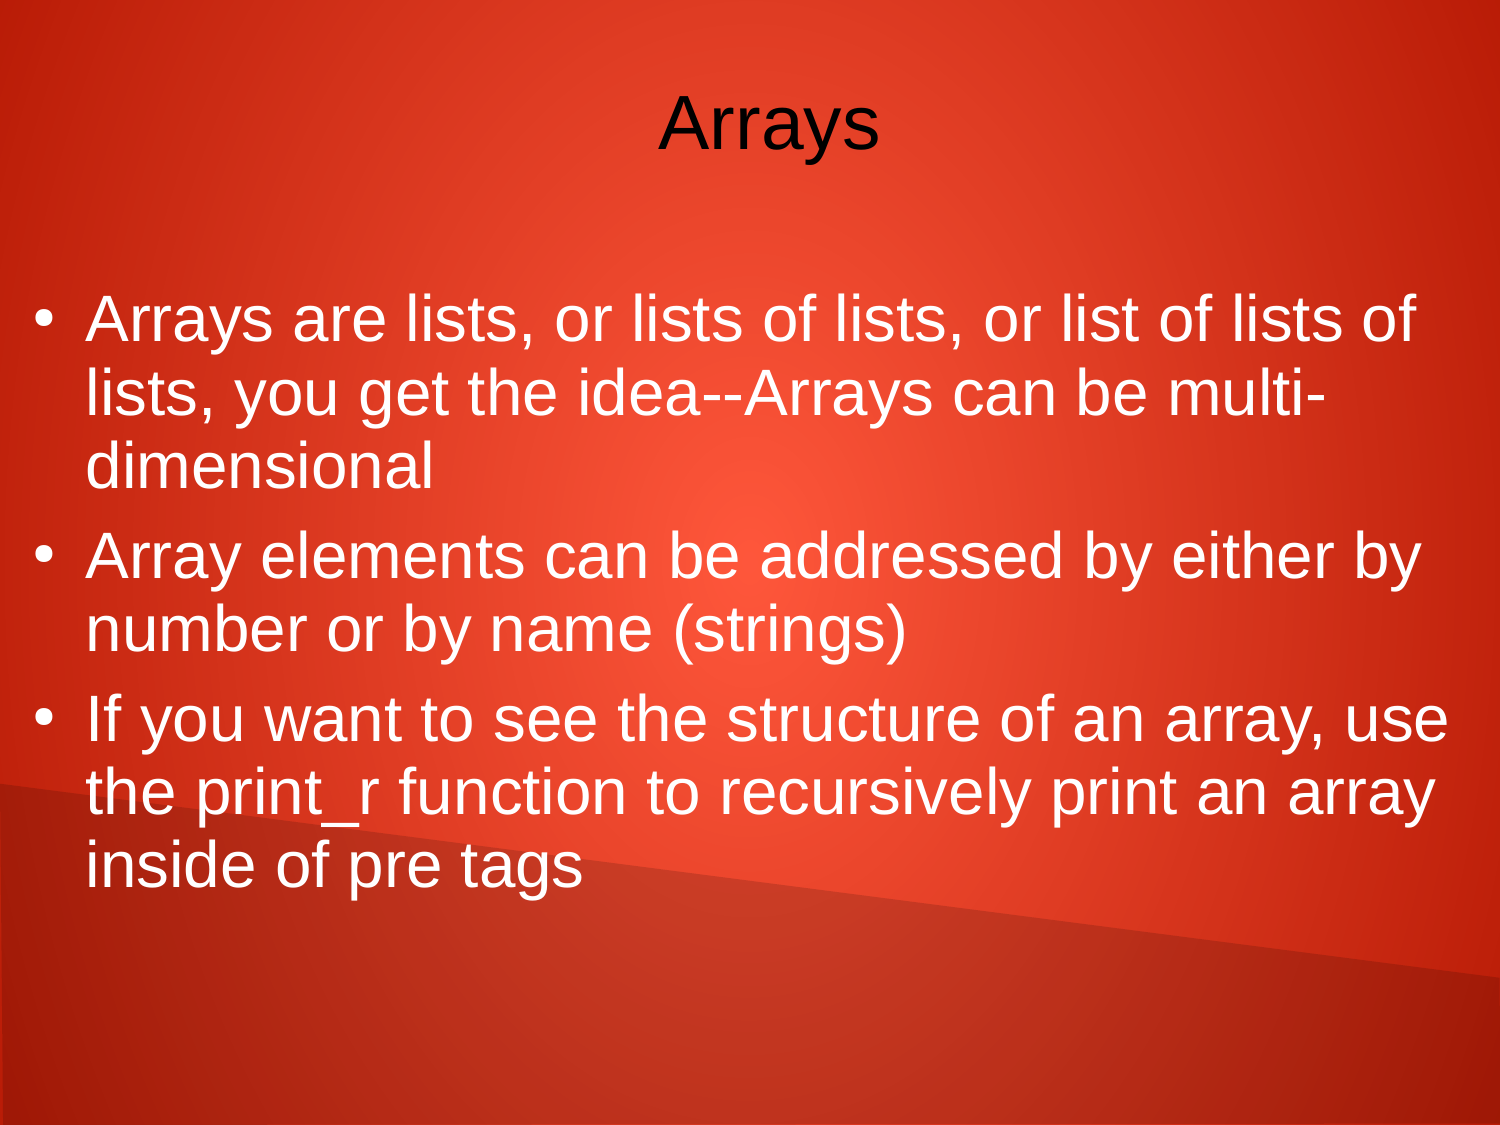

Arrays
# Arrays are lists, or lists of lists, or list of lists of lists, you get the idea--Arrays can be multi-dimensional
Array elements can be addressed by either by number or by name (strings)
If you want to see the structure of an array, use the print_r function to recursively print an array inside of pre tags